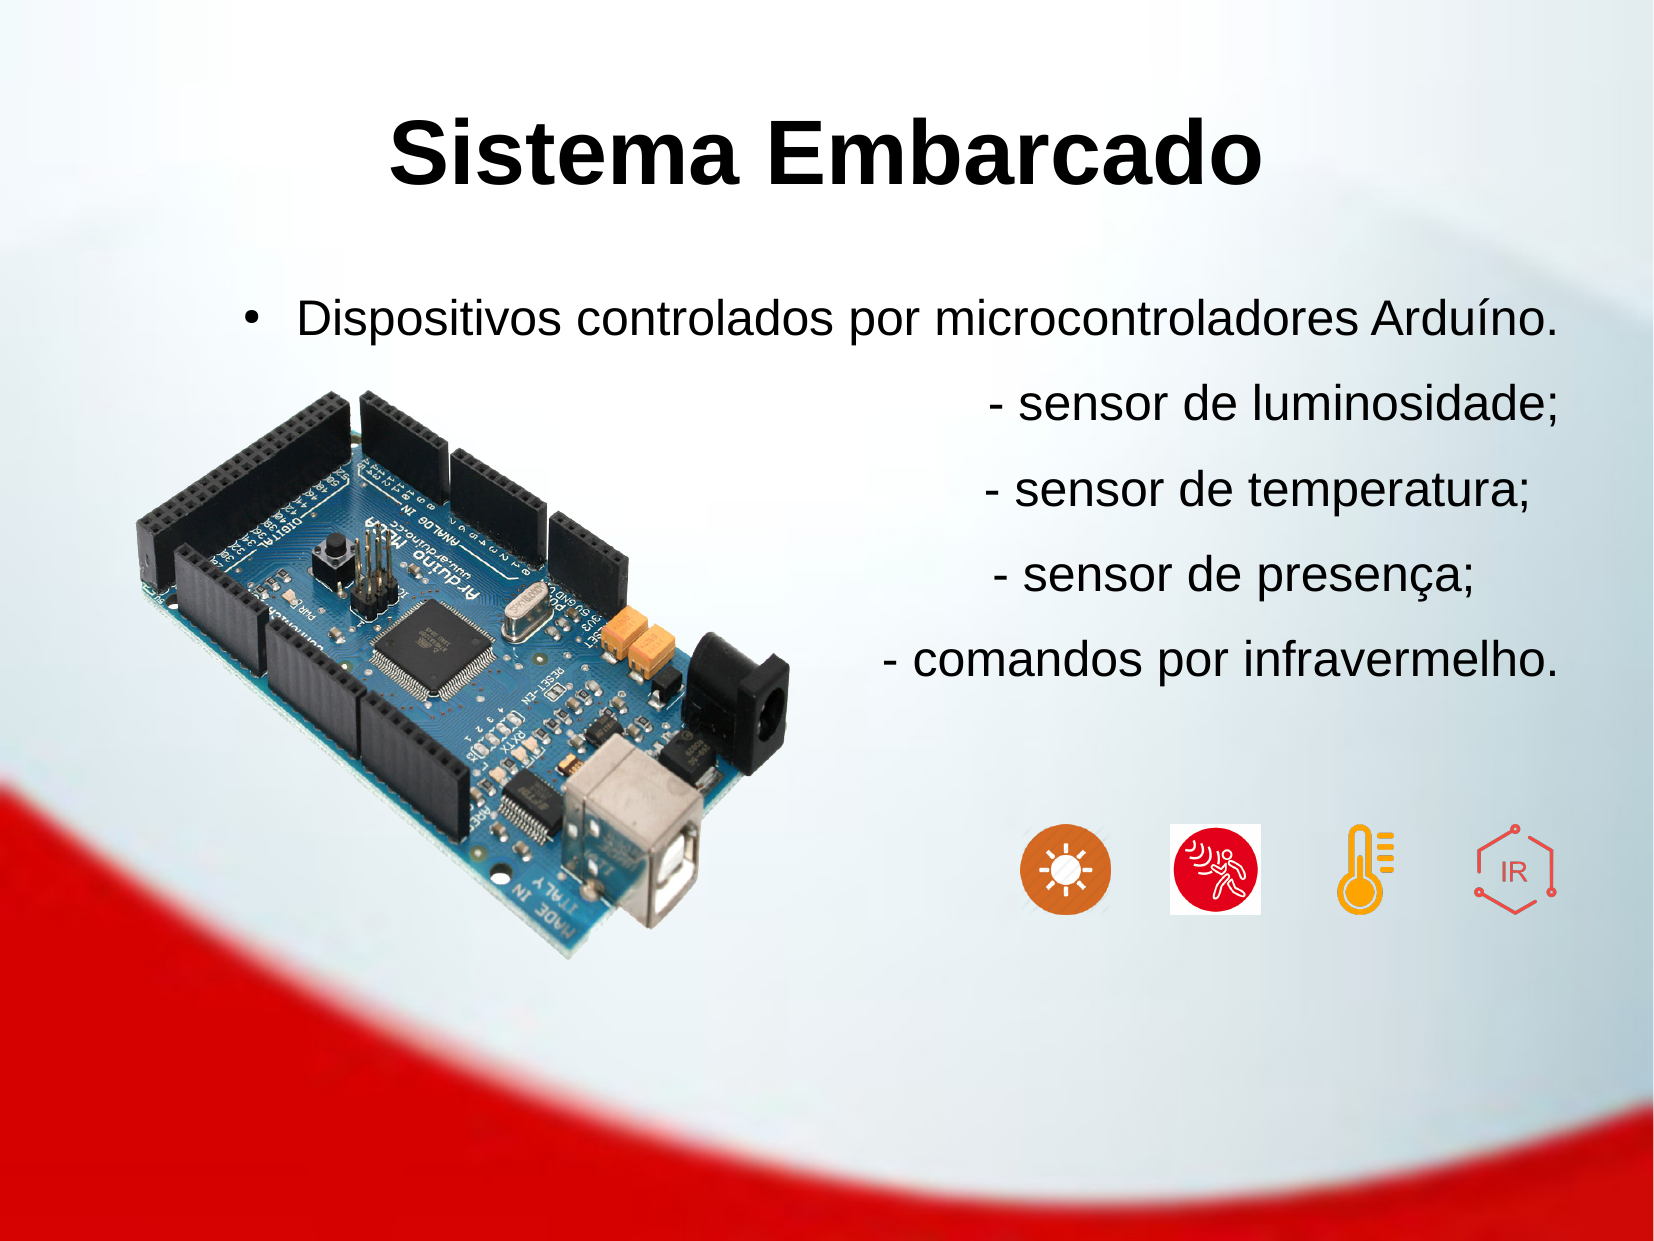

# Sistema Embarcado
Dispositivos controlados por microcontroladores Arduíno.
- sensor de luminosidade;
- sensor de temperatura;
- sensor de presença;
- comandos por infravermelho.